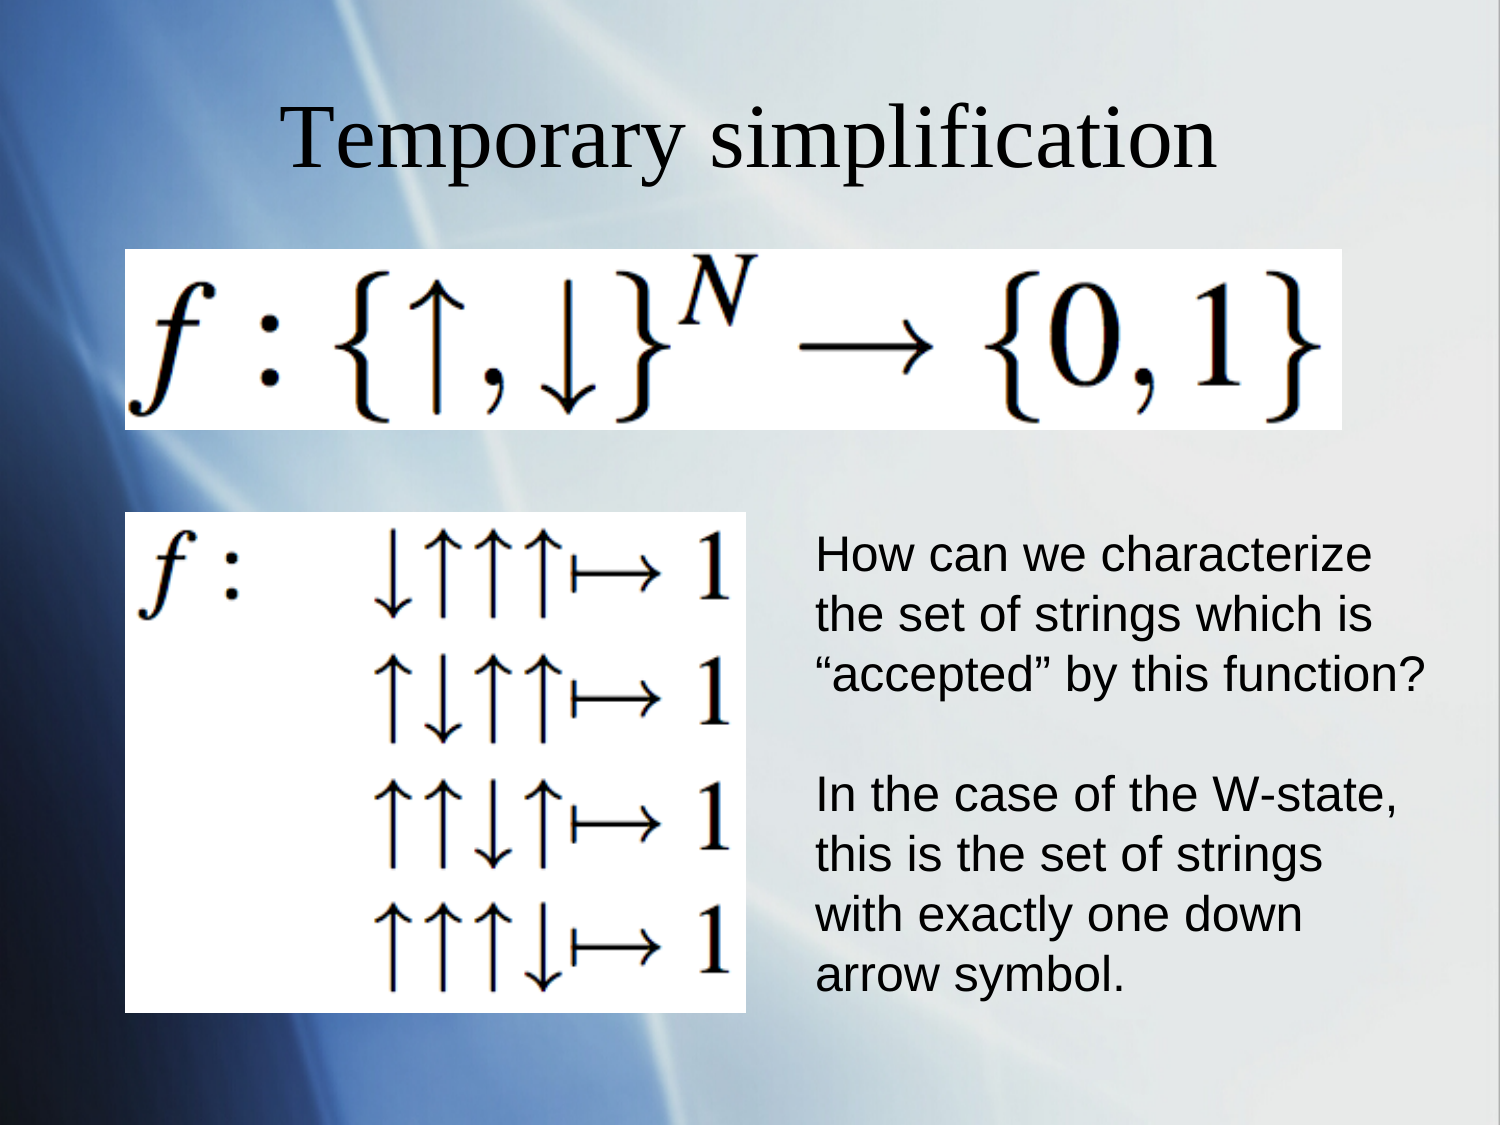

# Temporary simplification
How can we characterize
the set of strings which is
“accepted” by this function?
In the case of the W-state,
this is the set of strings
with exactly one down
arrow symbol.